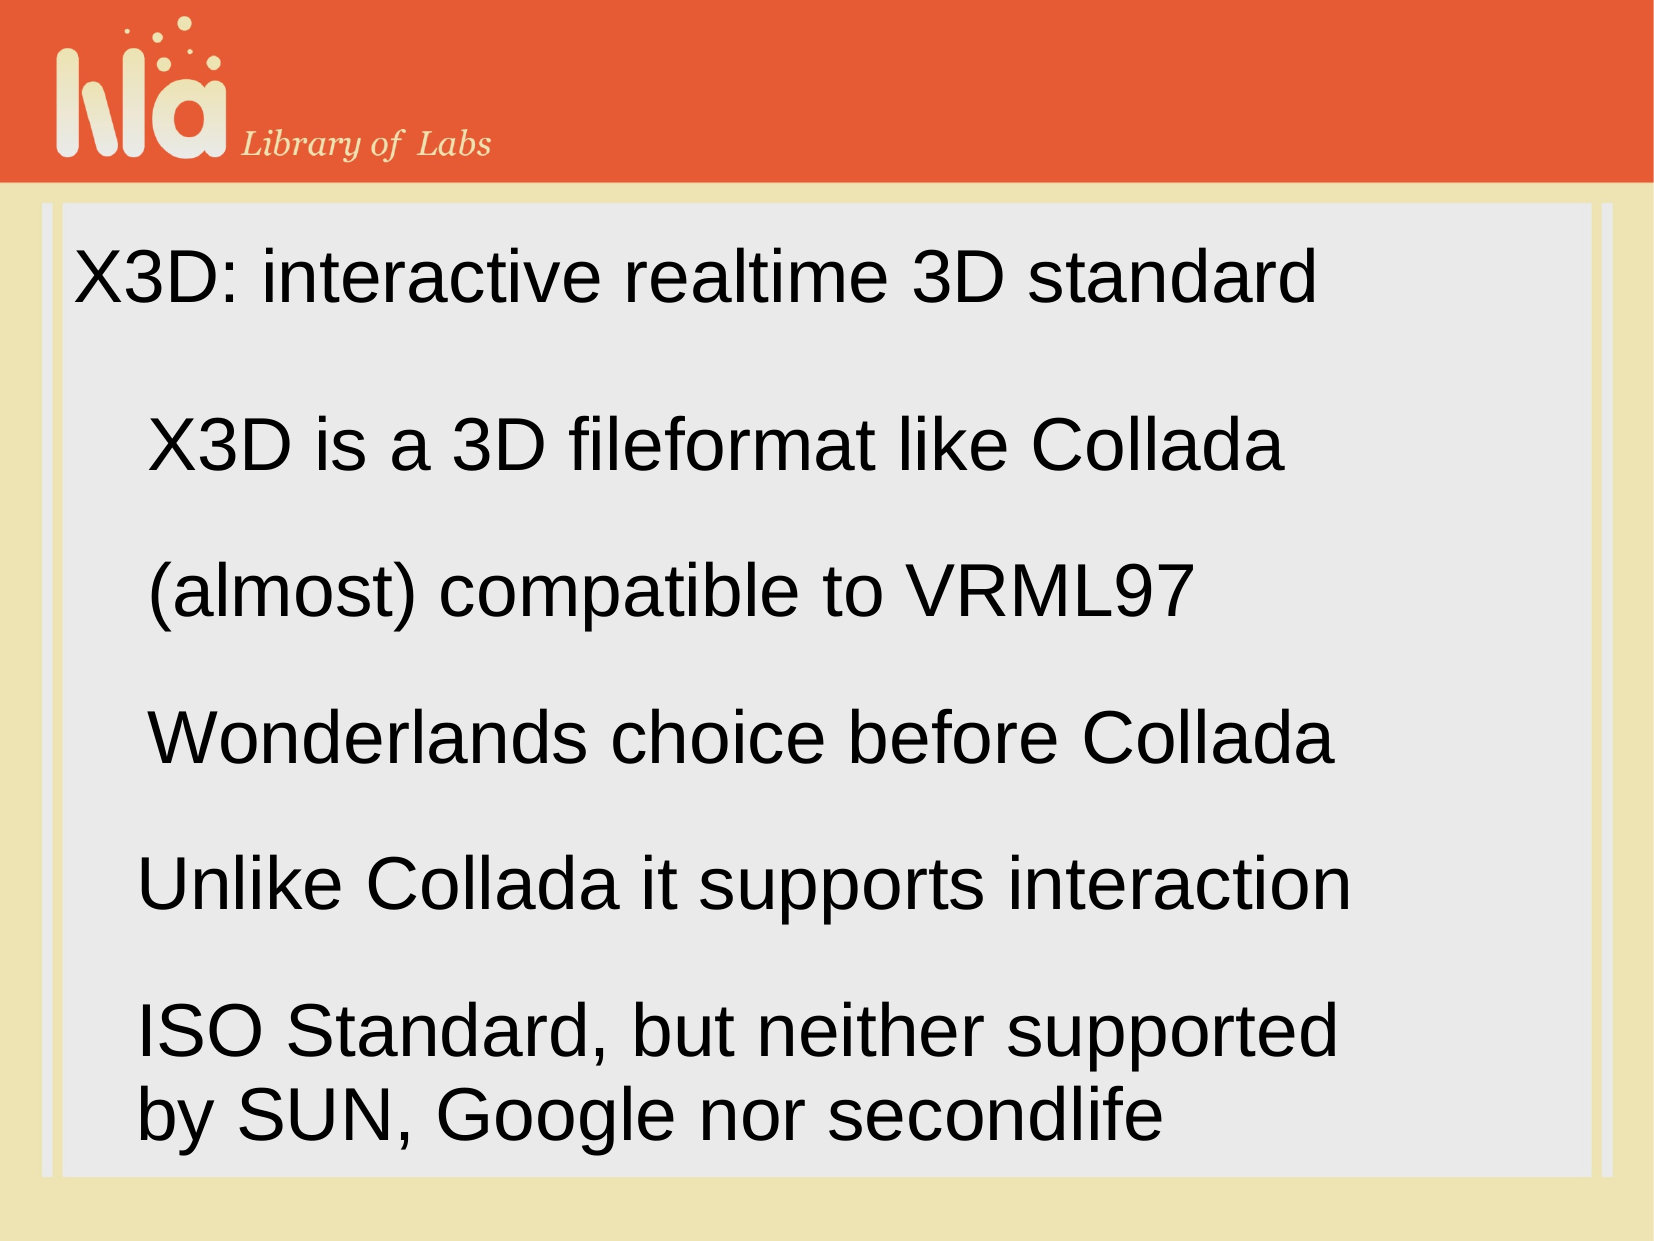

X3D: interactive realtime 3D standard
	X3D is a 3D fileformat like Collada
	(almost) compatible to VRML97
	Wonderlands choice before Collada
 Unlike Collada it supports interaction
 ISO Standard, but neither supported
 by SUN, Google nor secondlife